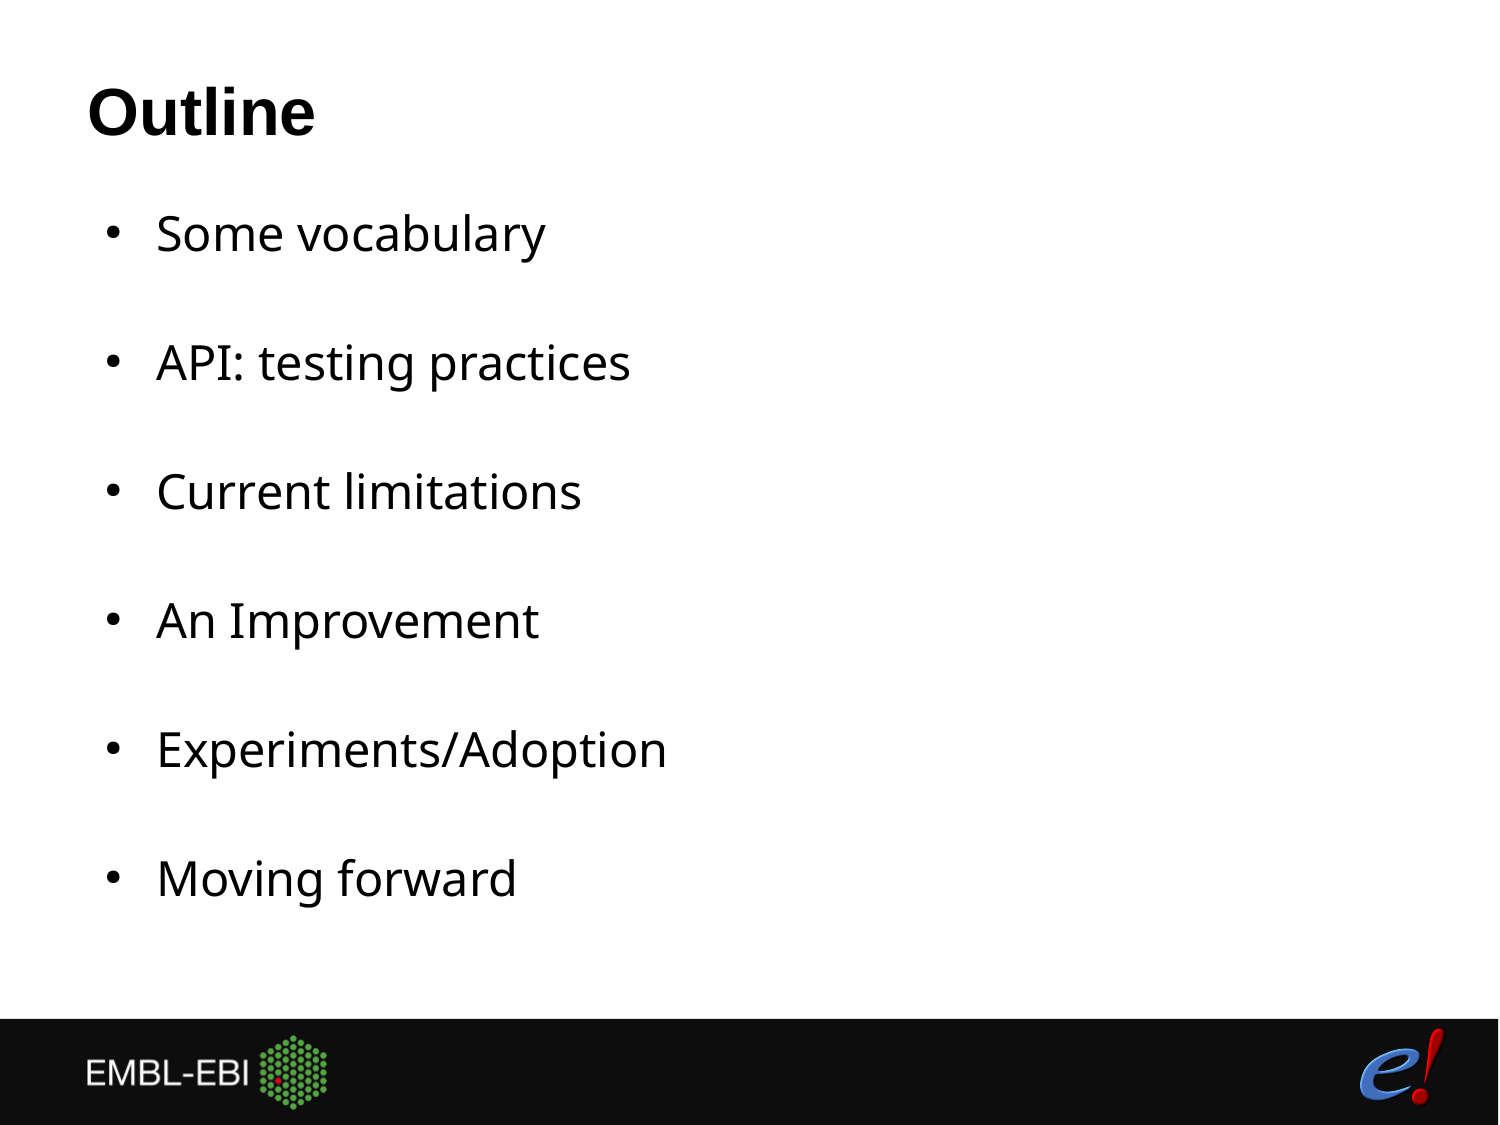

# Outline
Some vocabulary
API: testing practices
Current limitations
An Improvement
Experiments/Adoption
Moving forward